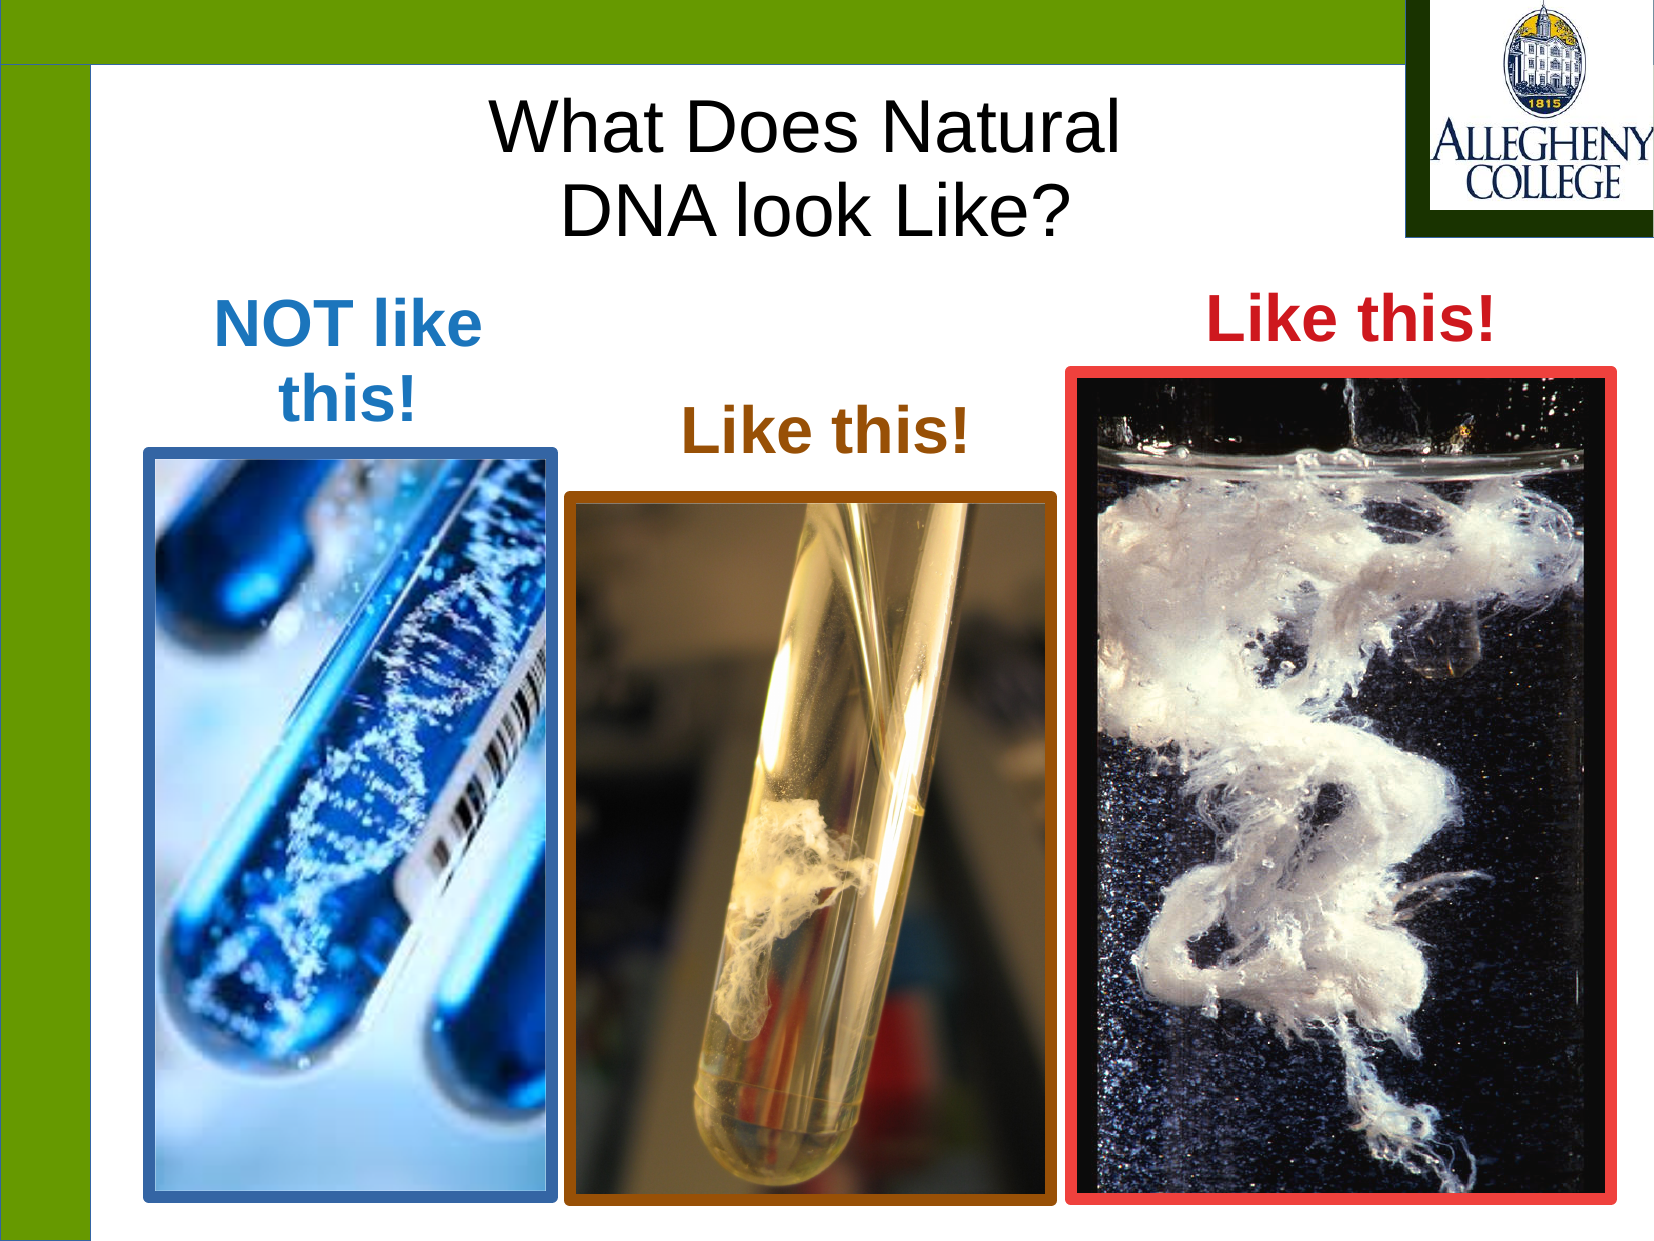

# What Does Natural DNA look Like?
Like this!
NOT like
this!
Like this!